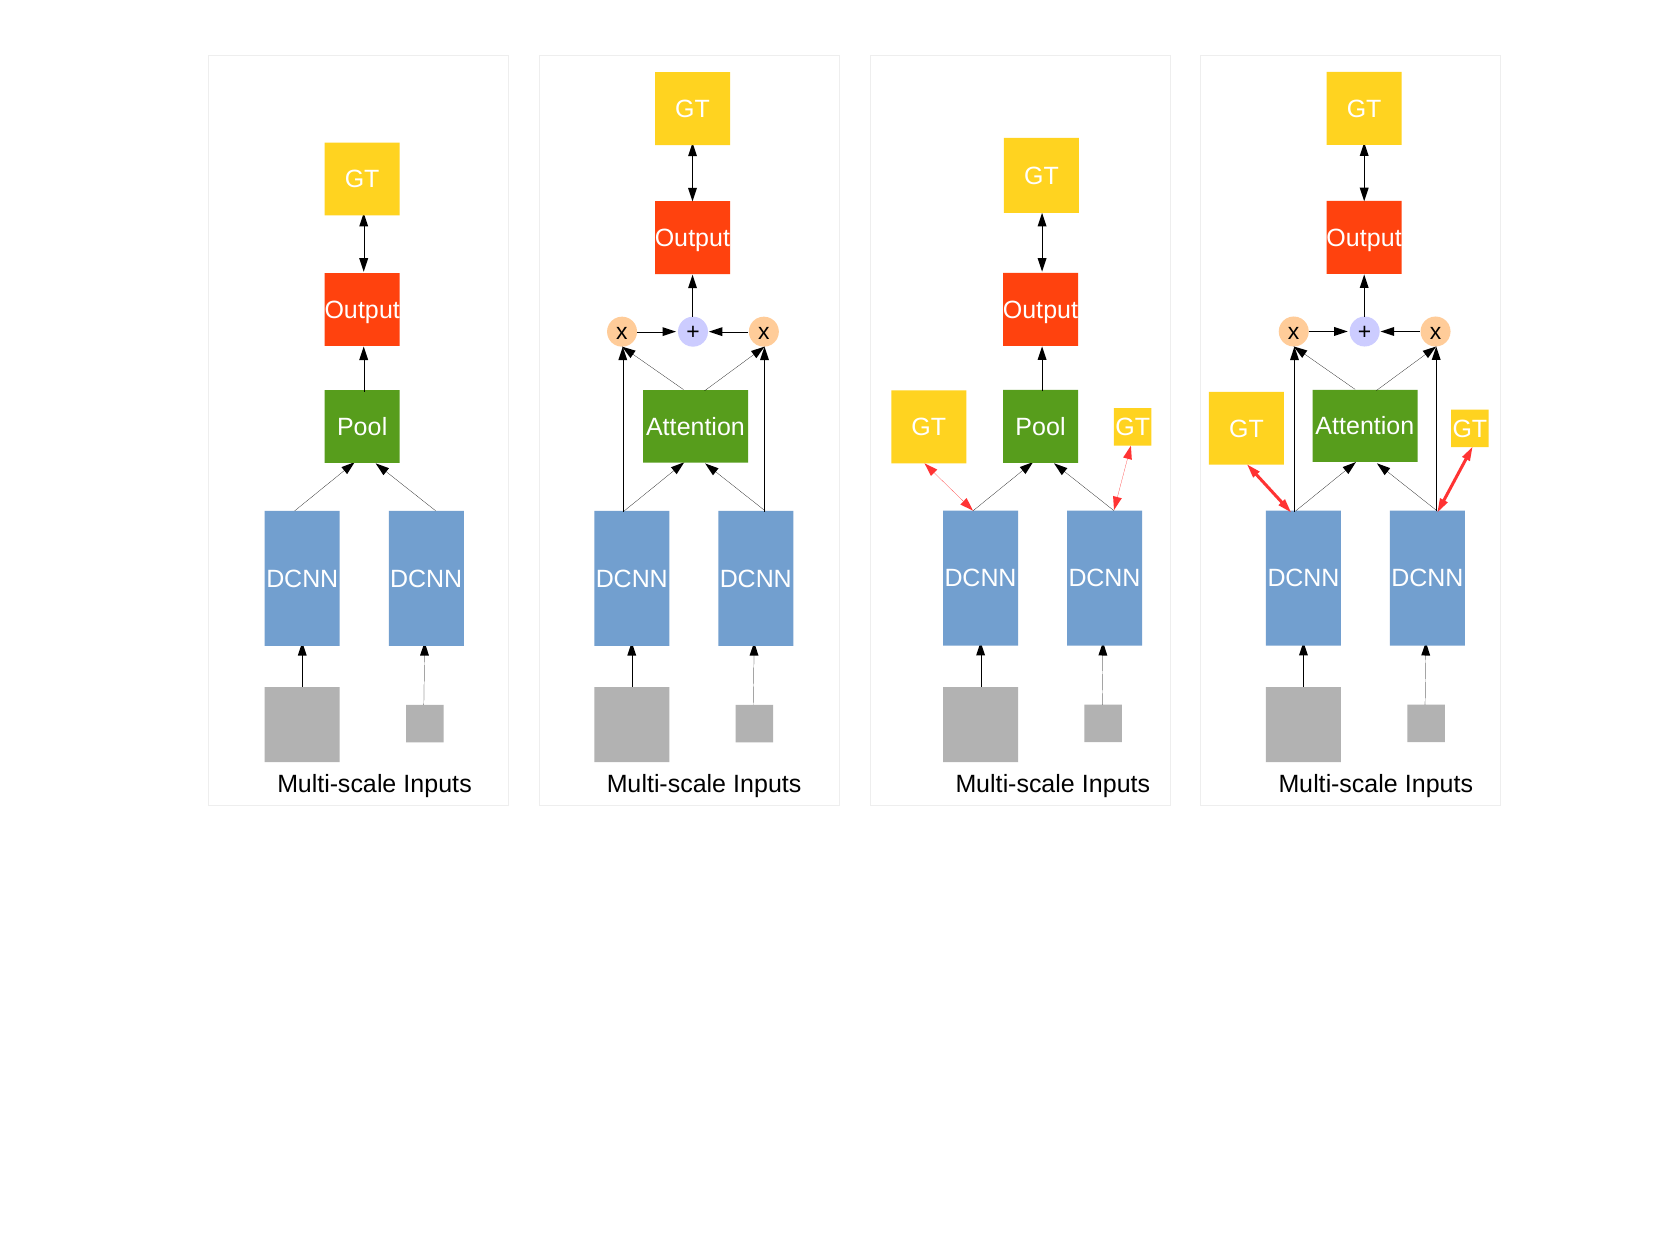

GT
Output
Pool
GT
GT
DCNN
DCNN
Multi-scale Inputs
GT
Output
x
+
x
Attention
GT
GT
DCNN
DCNN
Multi-scale Inputs
GT
Output
Pool
DCNN
DCNN
Multi-scale Inputs
GT
Output
x
+
x
Attention
DCNN
DCNN
Multi-scale Inputs